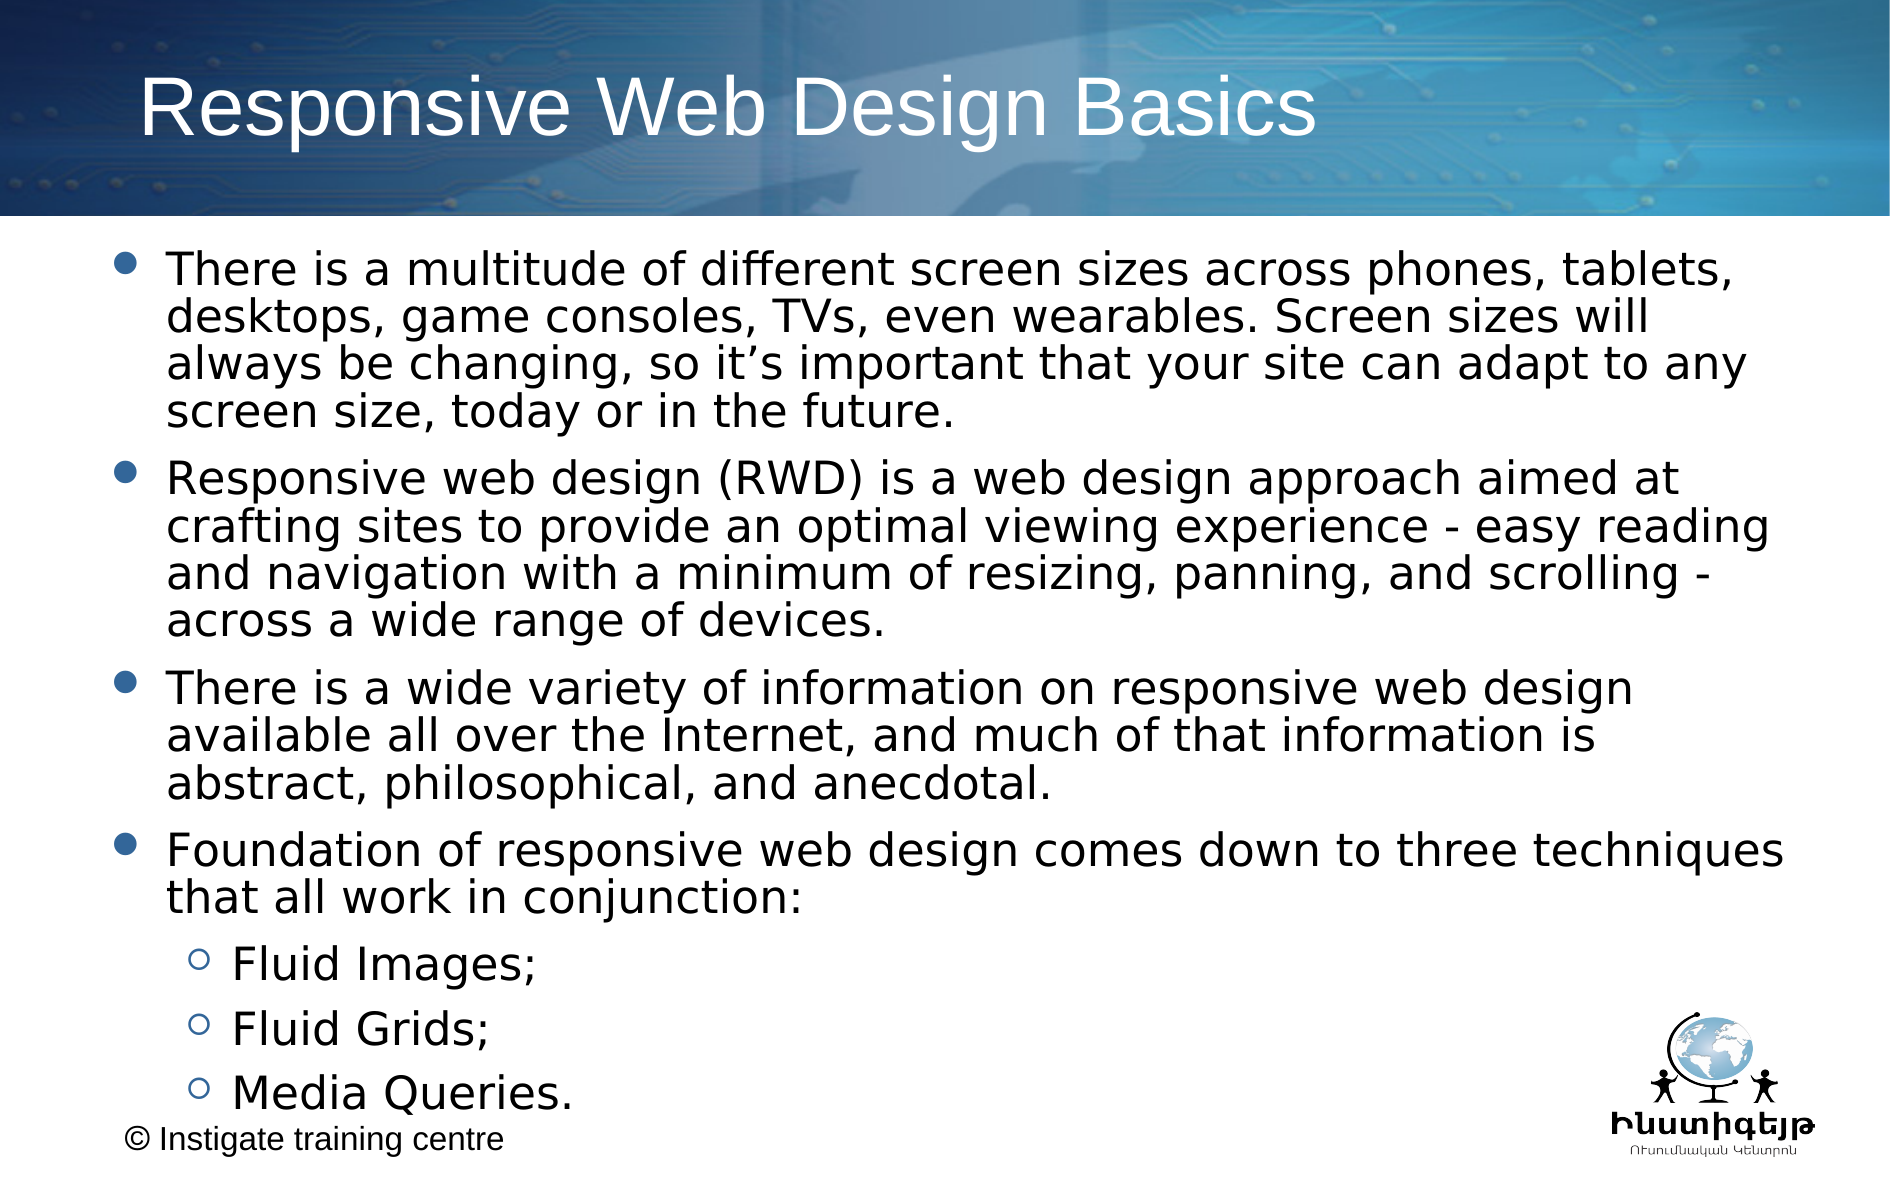

Responsive Web Design Basics
# There is a multitude of different screen sizes across phones, tablets, desktops, game consoles, TVs, even wearables. Screen sizes will always be changing, so it’s important that your site can adapt to any screen size, today or in the future.
Responsive web design (RWD) is a web design approach aimed at crafting sites to provide an optimal viewing experience - easy reading and navigation with a minimum of resizing, panning, and scrolling - across a wide range of devices.
There is a wide variety of information on responsive web design available all over the Internet, and much of that information is abstract, philosophical, and anecdotal.
Foundation of responsive web design comes down to three techniques that all work in conjunction:
Fluid Images;
Fluid Grids;
Media Queries.